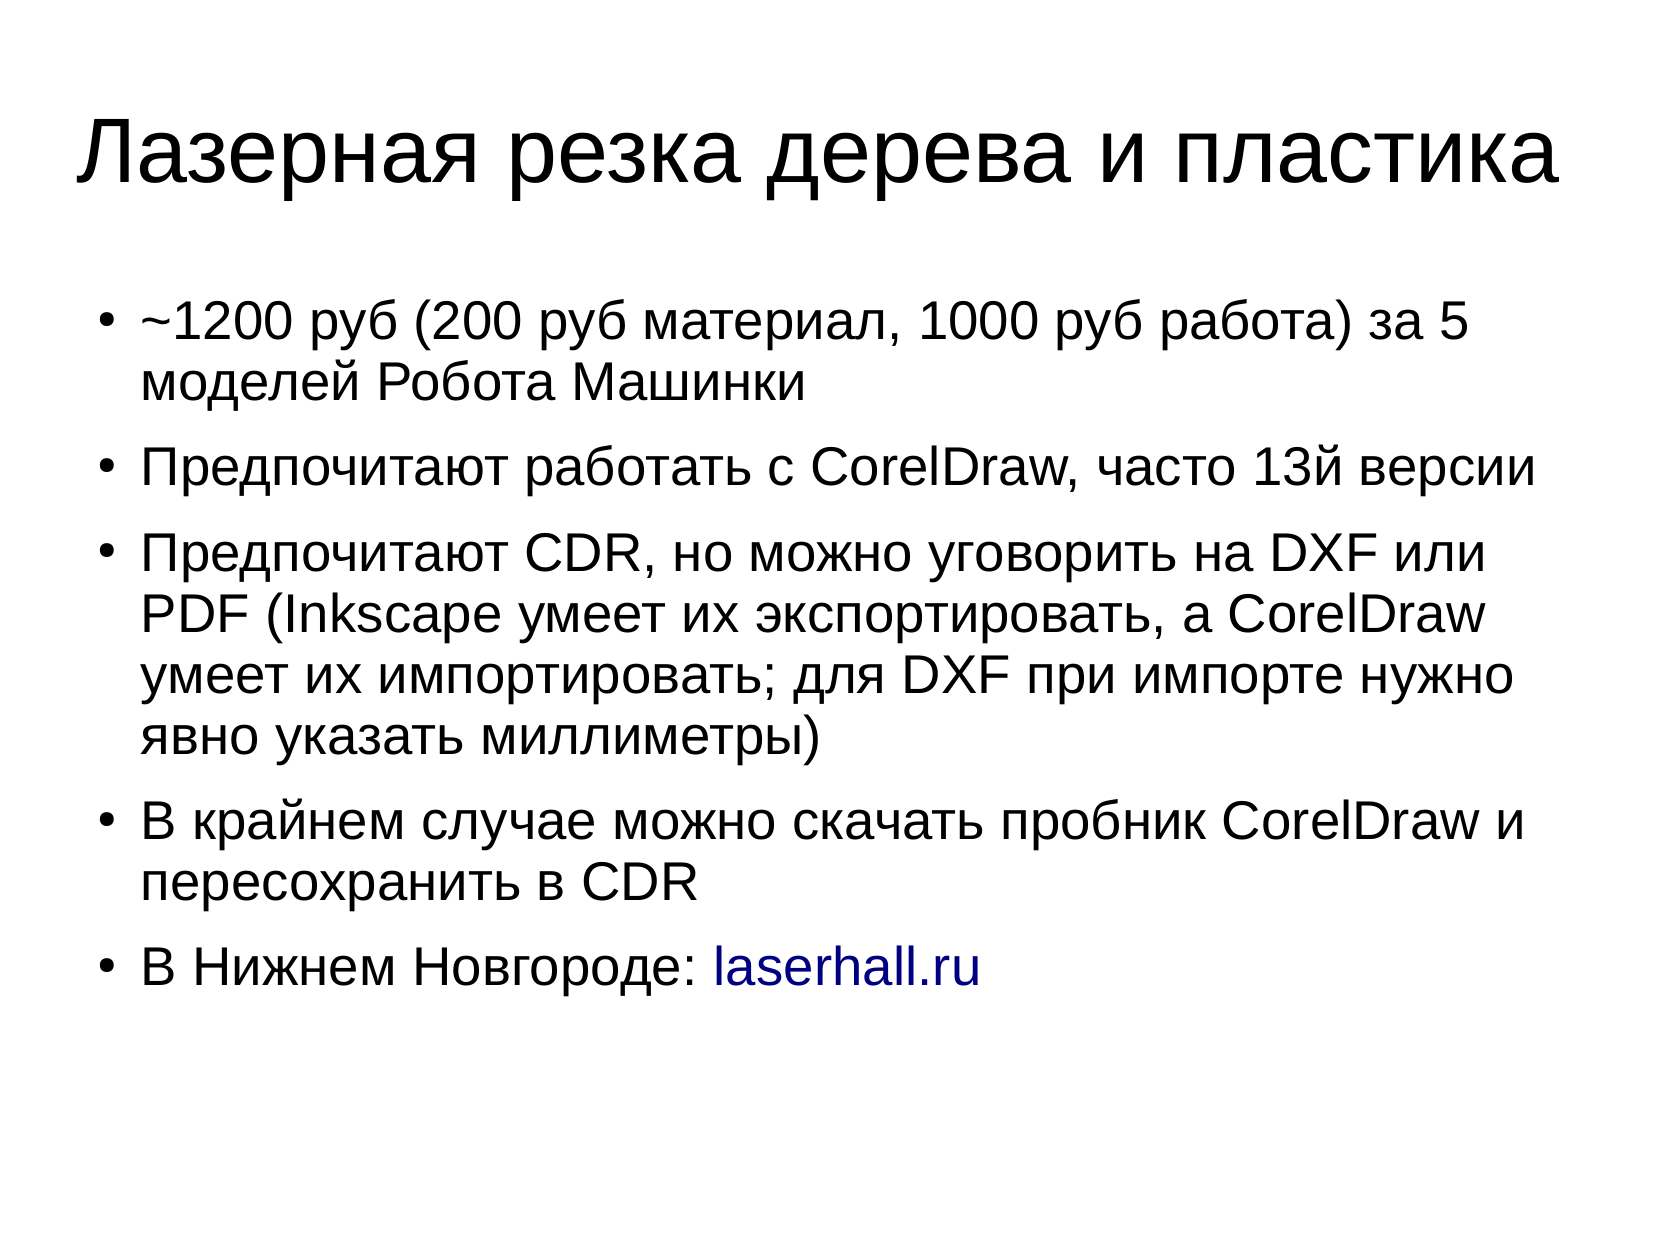

# Лазерная резка дерева и пластика
~1200 руб (200 руб материал, 1000 руб работа) за 5 моделей Робота Машинки
Предпочитают работать с CorelDraw, часто 13й версии
Предпочитают CDR, но можно уговорить на DXF или PDF (Inkscape умеет их экспортировать, а CorelDraw умеет их импортировать; для DXF при импорте нужно явно указать миллиметры)
В крайнем случае можно скачать пробник CorelDraw и пересохранить в CDR
В Нижнем Новгороде: laserhall.ru